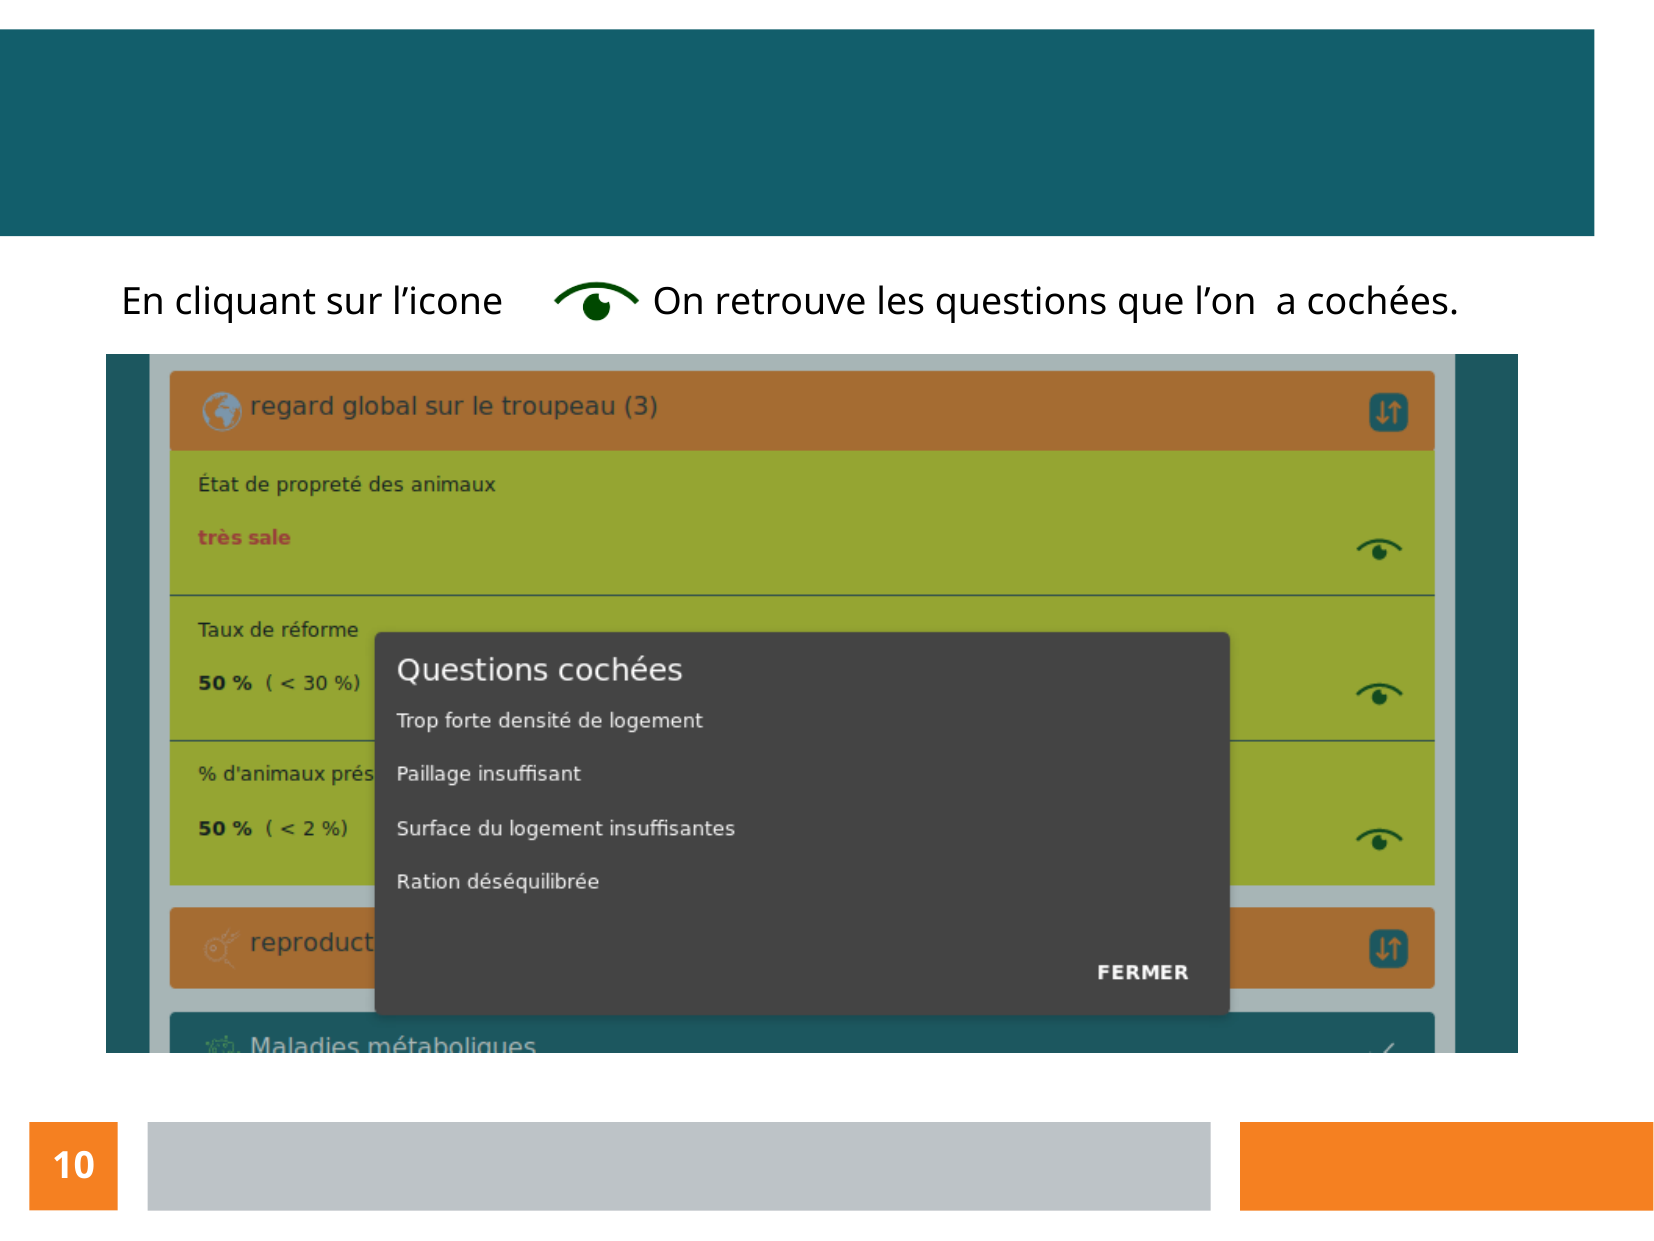

#
En cliquant sur l’icone
On retrouve les questions que l’on a cochées.
10